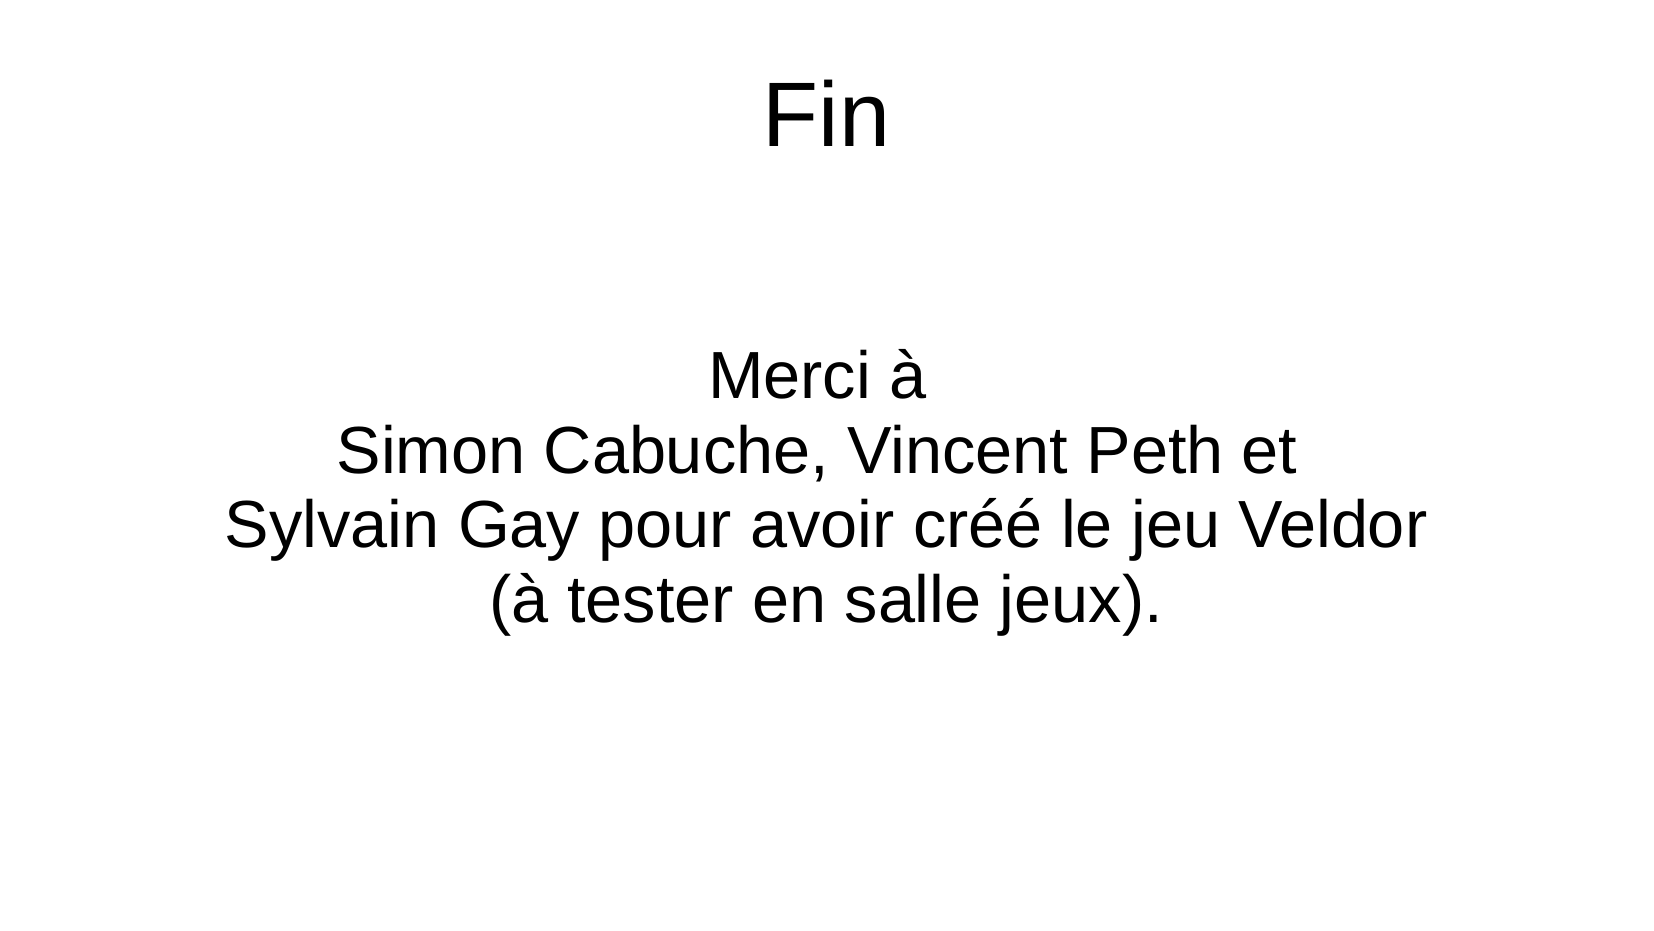

# Fin
Merci à
Simon Cabuche, Vincent Peth et
Sylvain Gay pour avoir créé le jeu Veldor
(à tester en salle jeux).